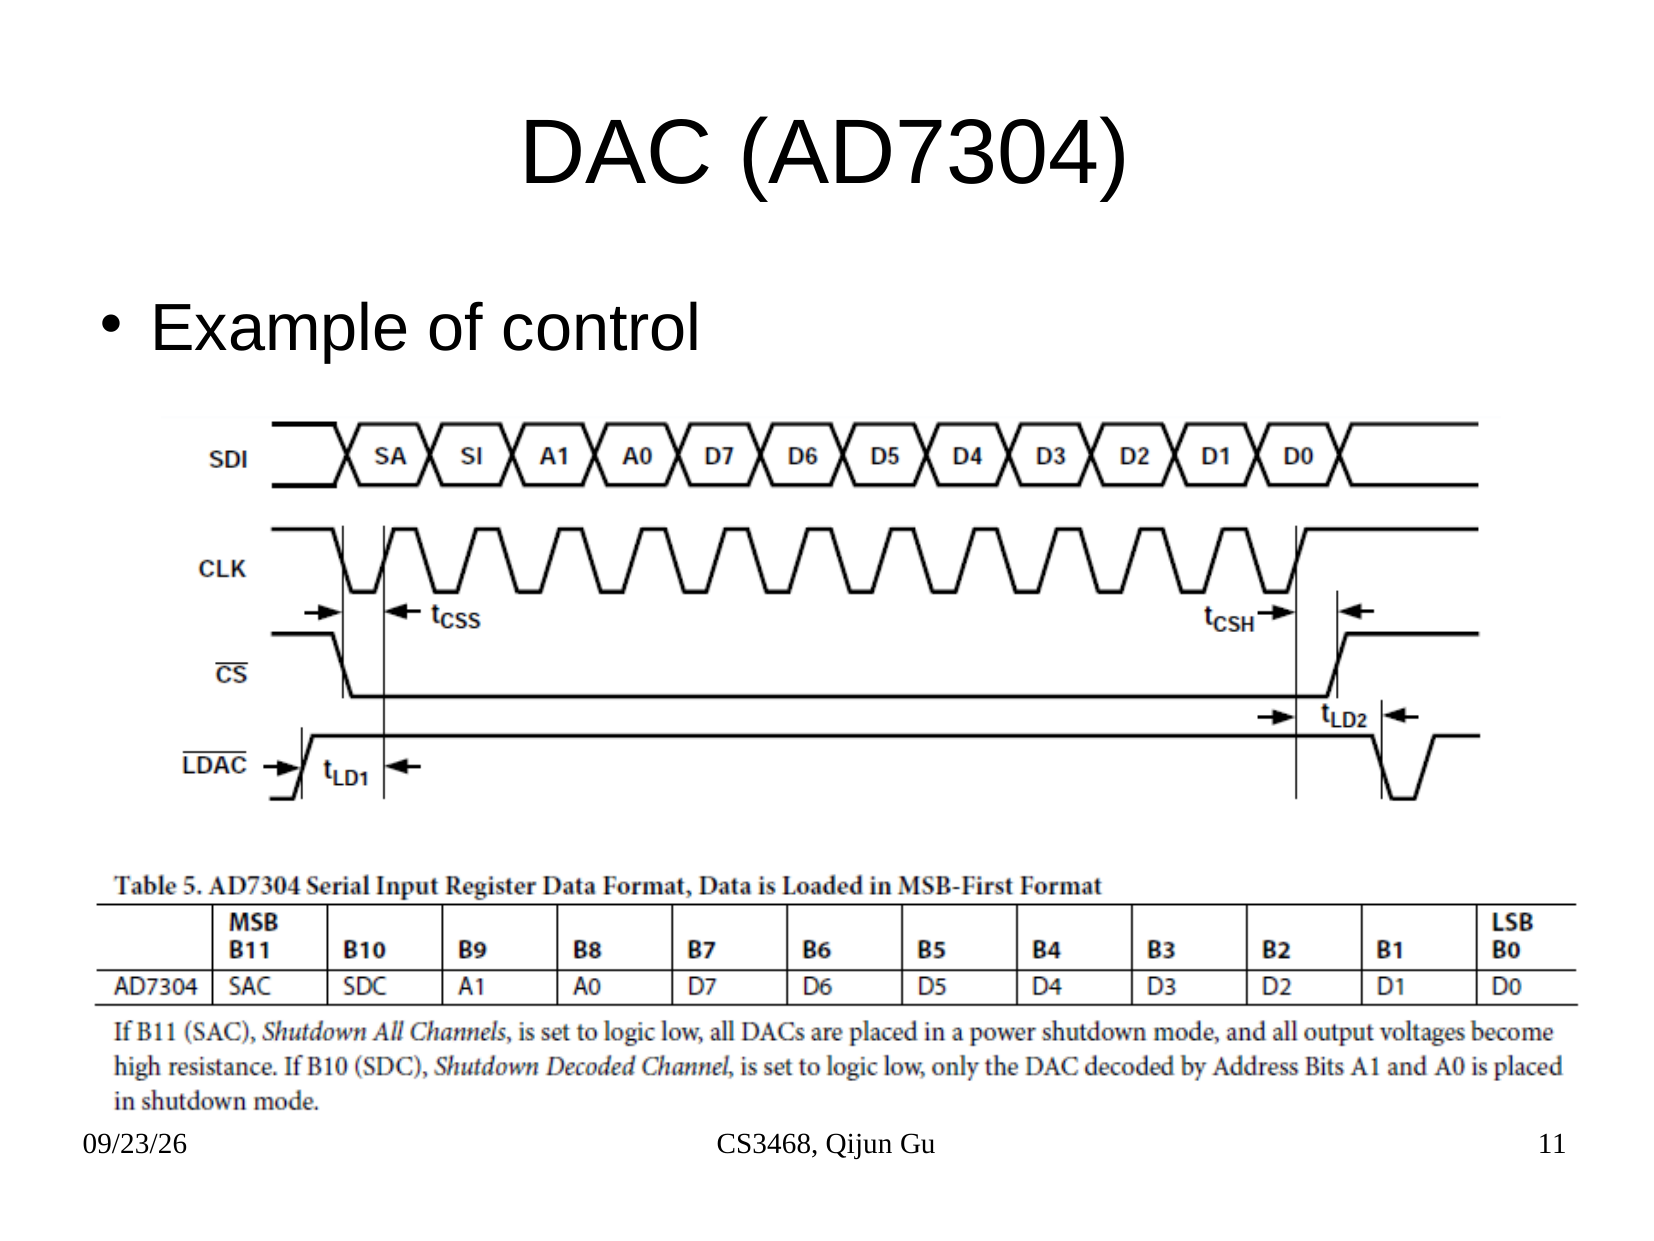

# DAC (AD7304)
Example of control
CS3468, Qijun Gu
11